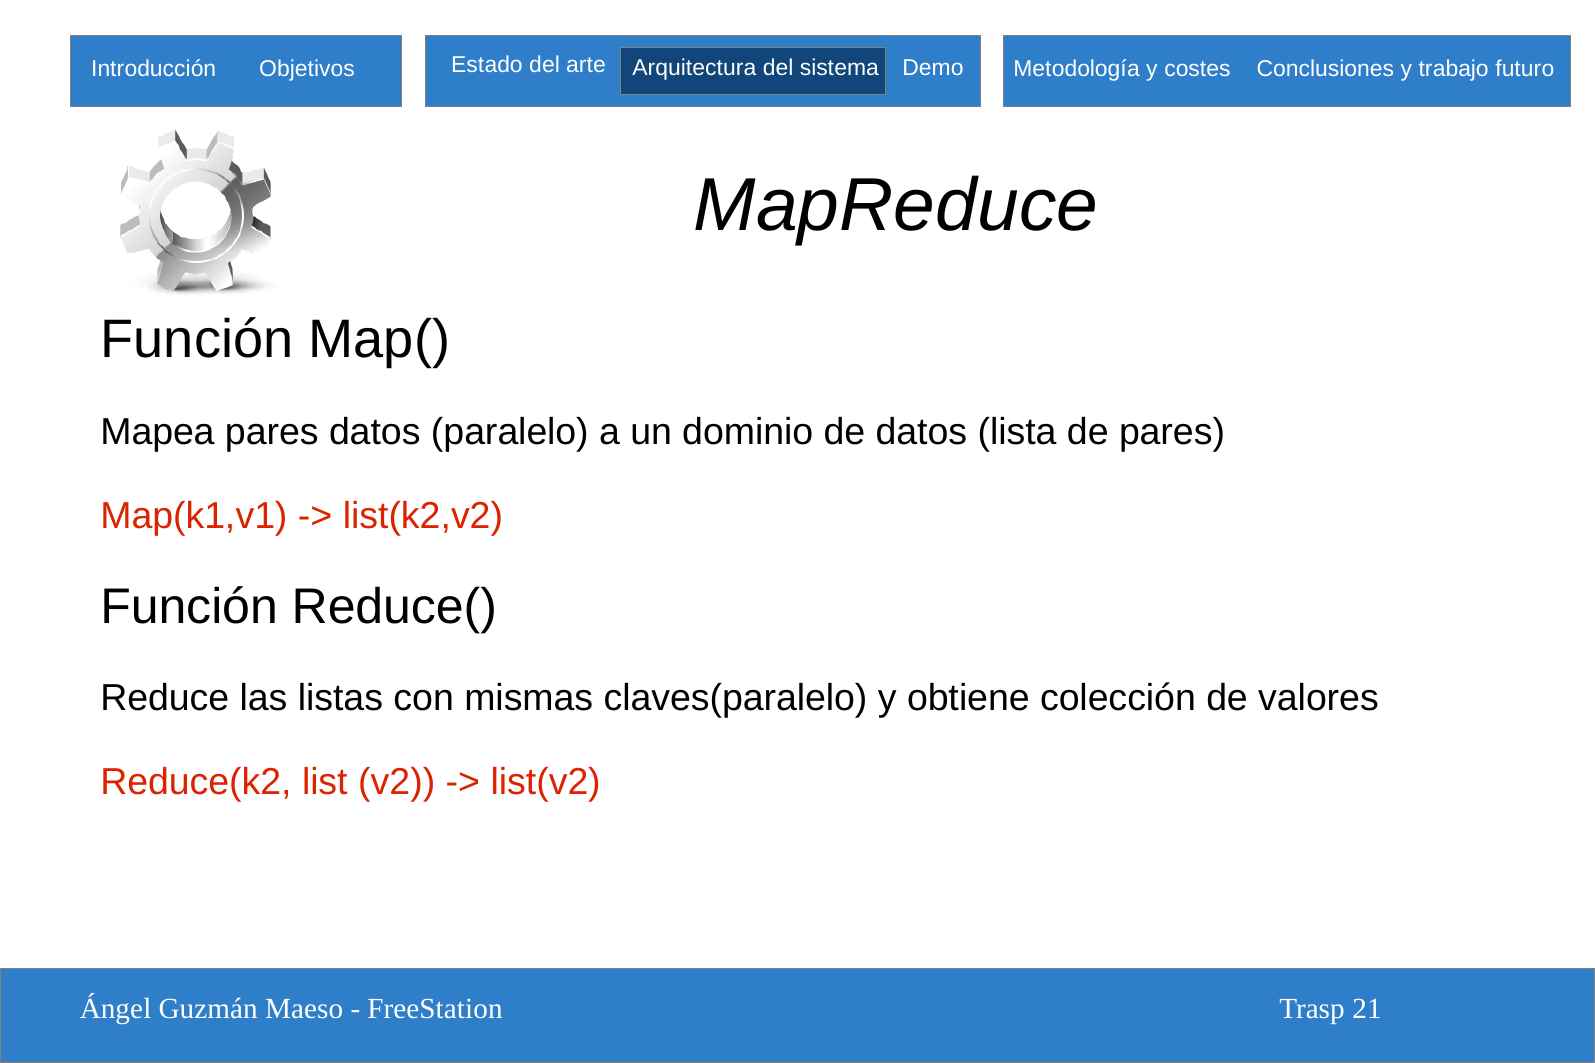

Metodología y costes
Conclusiones y trabajo futuro
Introducción
# Objetivos
Estado del arte
Estado del arte
Arquitectura del sistema
Arquitectura del sistema
Demo
Demo
MapReduce
Función Map()
Mapea pares datos (paralelo) a un dominio de datos (lista de pares)
Map(k1,v1) -> list(k2,v2)
Función Reduce()
Reduce las listas con mismas claves(paralelo) y obtiene colección de valores
Reduce(k2, list (v2)) -> list(v2)
21